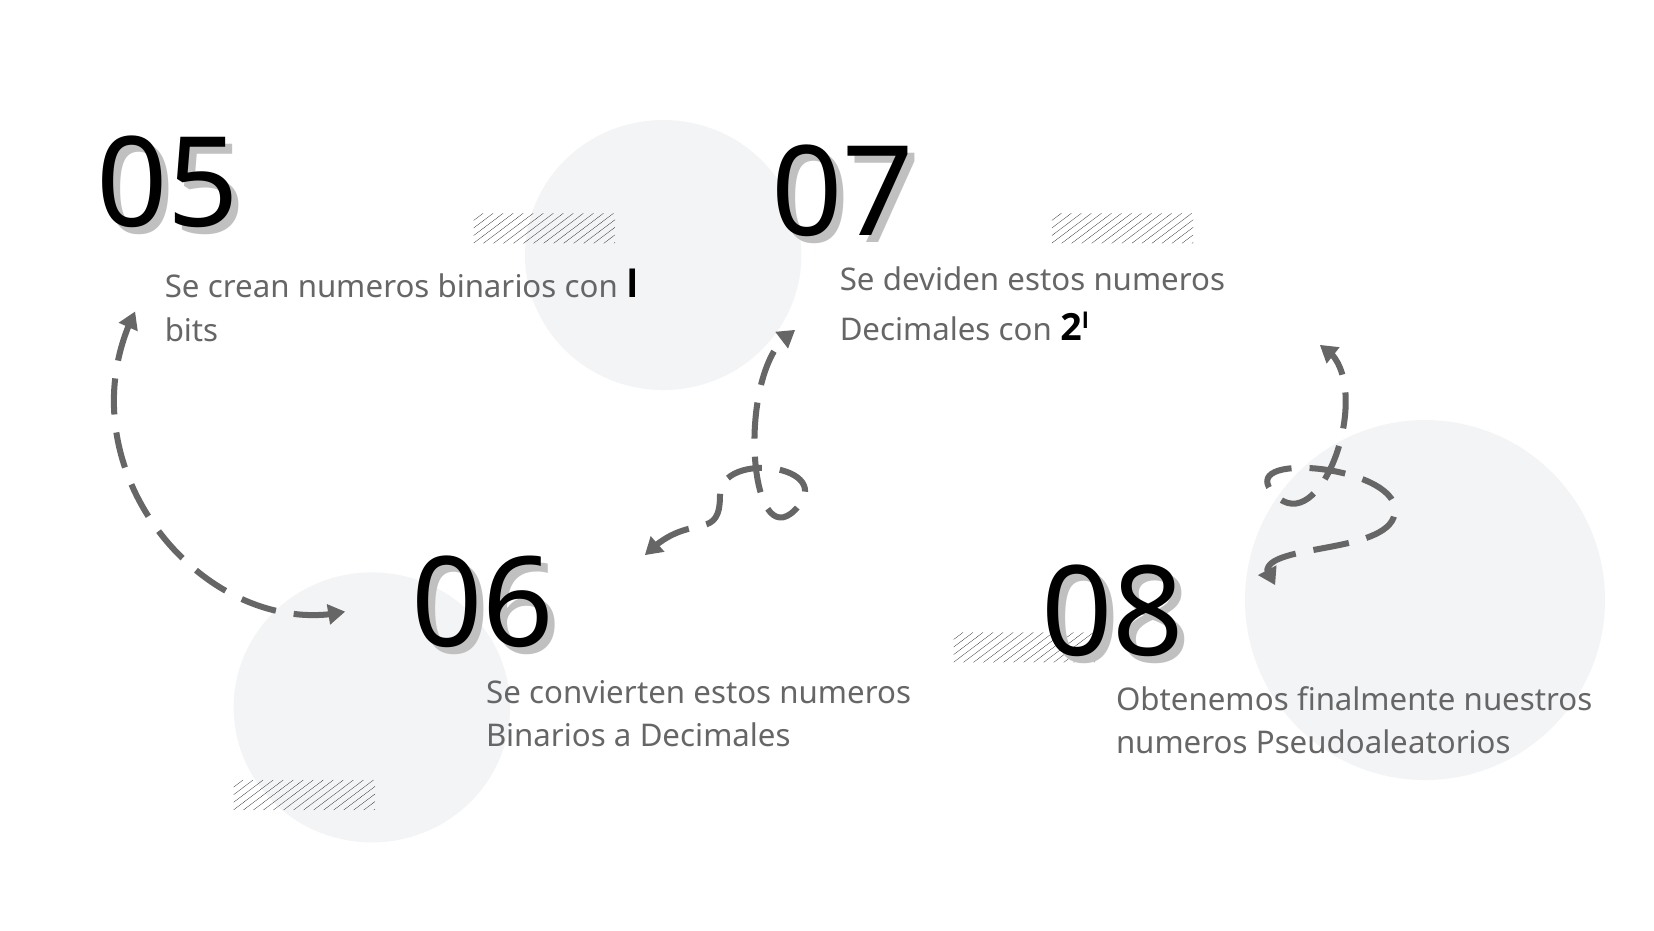

05
07
Se crean numeros binarios con l bits
Se deviden estos numeros Decimales con 2l
06
08
Se convierten estos numeros Binarios a Decimales
Obtenemos finalmente nuestros numeros Pseudoaleatorios